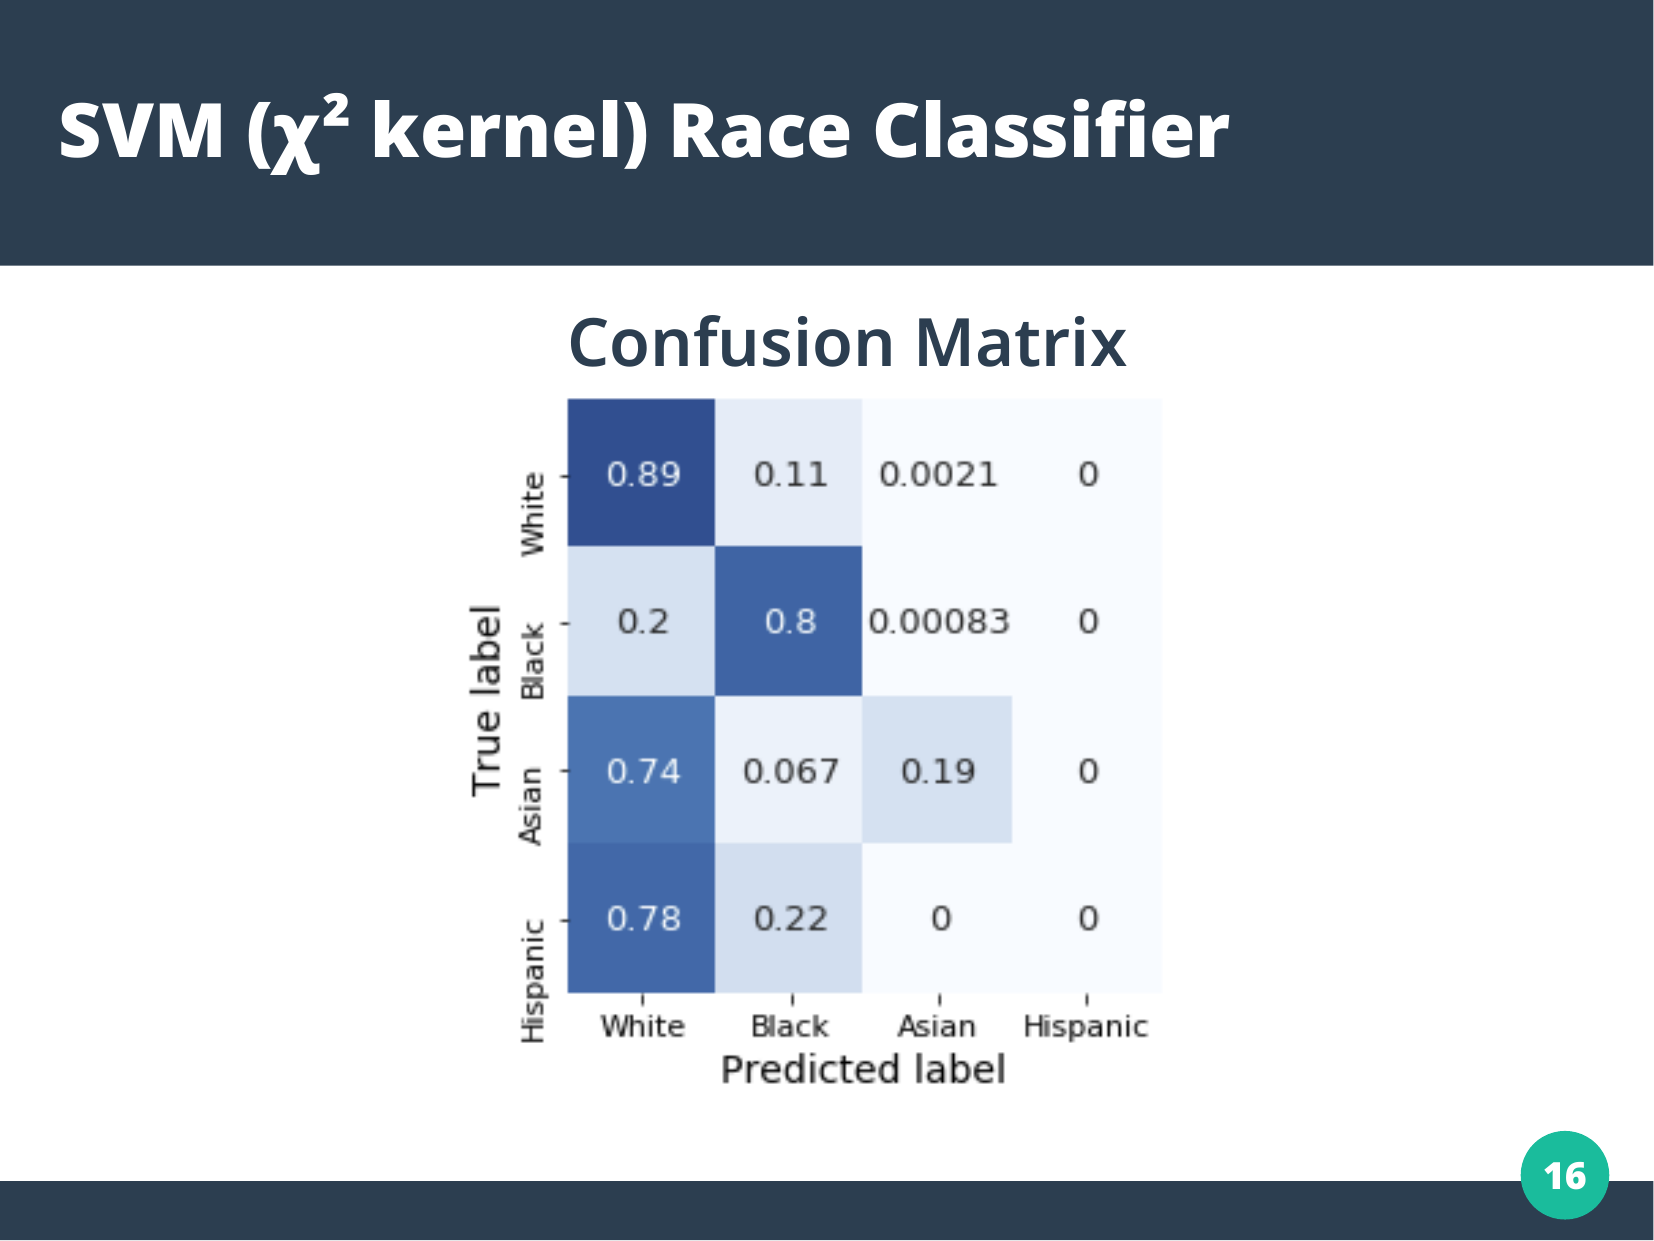

# SVM (χ² kernel) Race Classifier
Confusion Matrix
16